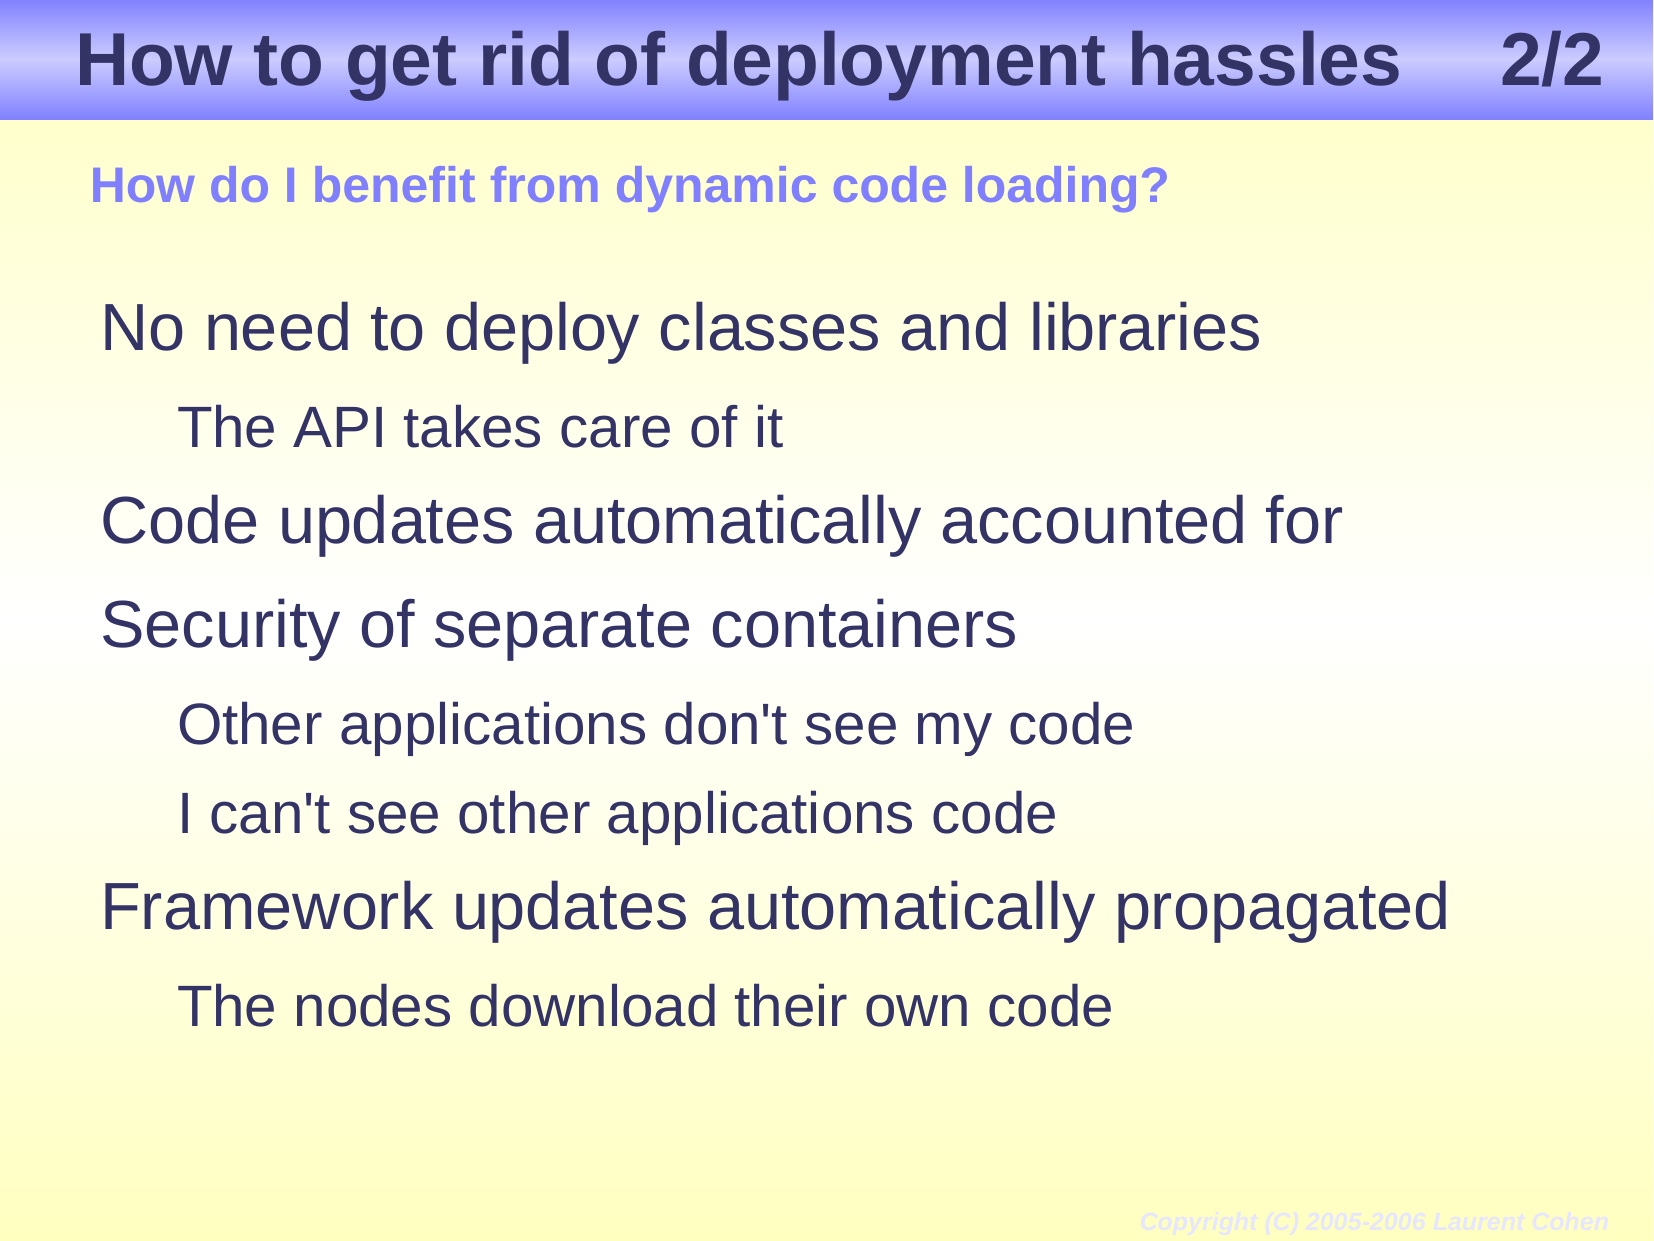

# How to get rid of deployment hassles		2/2
How do I benefit from dynamic code loading?
No need to deploy classes and libraries
The API takes care of it
Code updates automatically accounted for
Security of separate containers
Other applications don't see my code
I can't see other applications code
Framework updates automatically propagated
The nodes download their own code